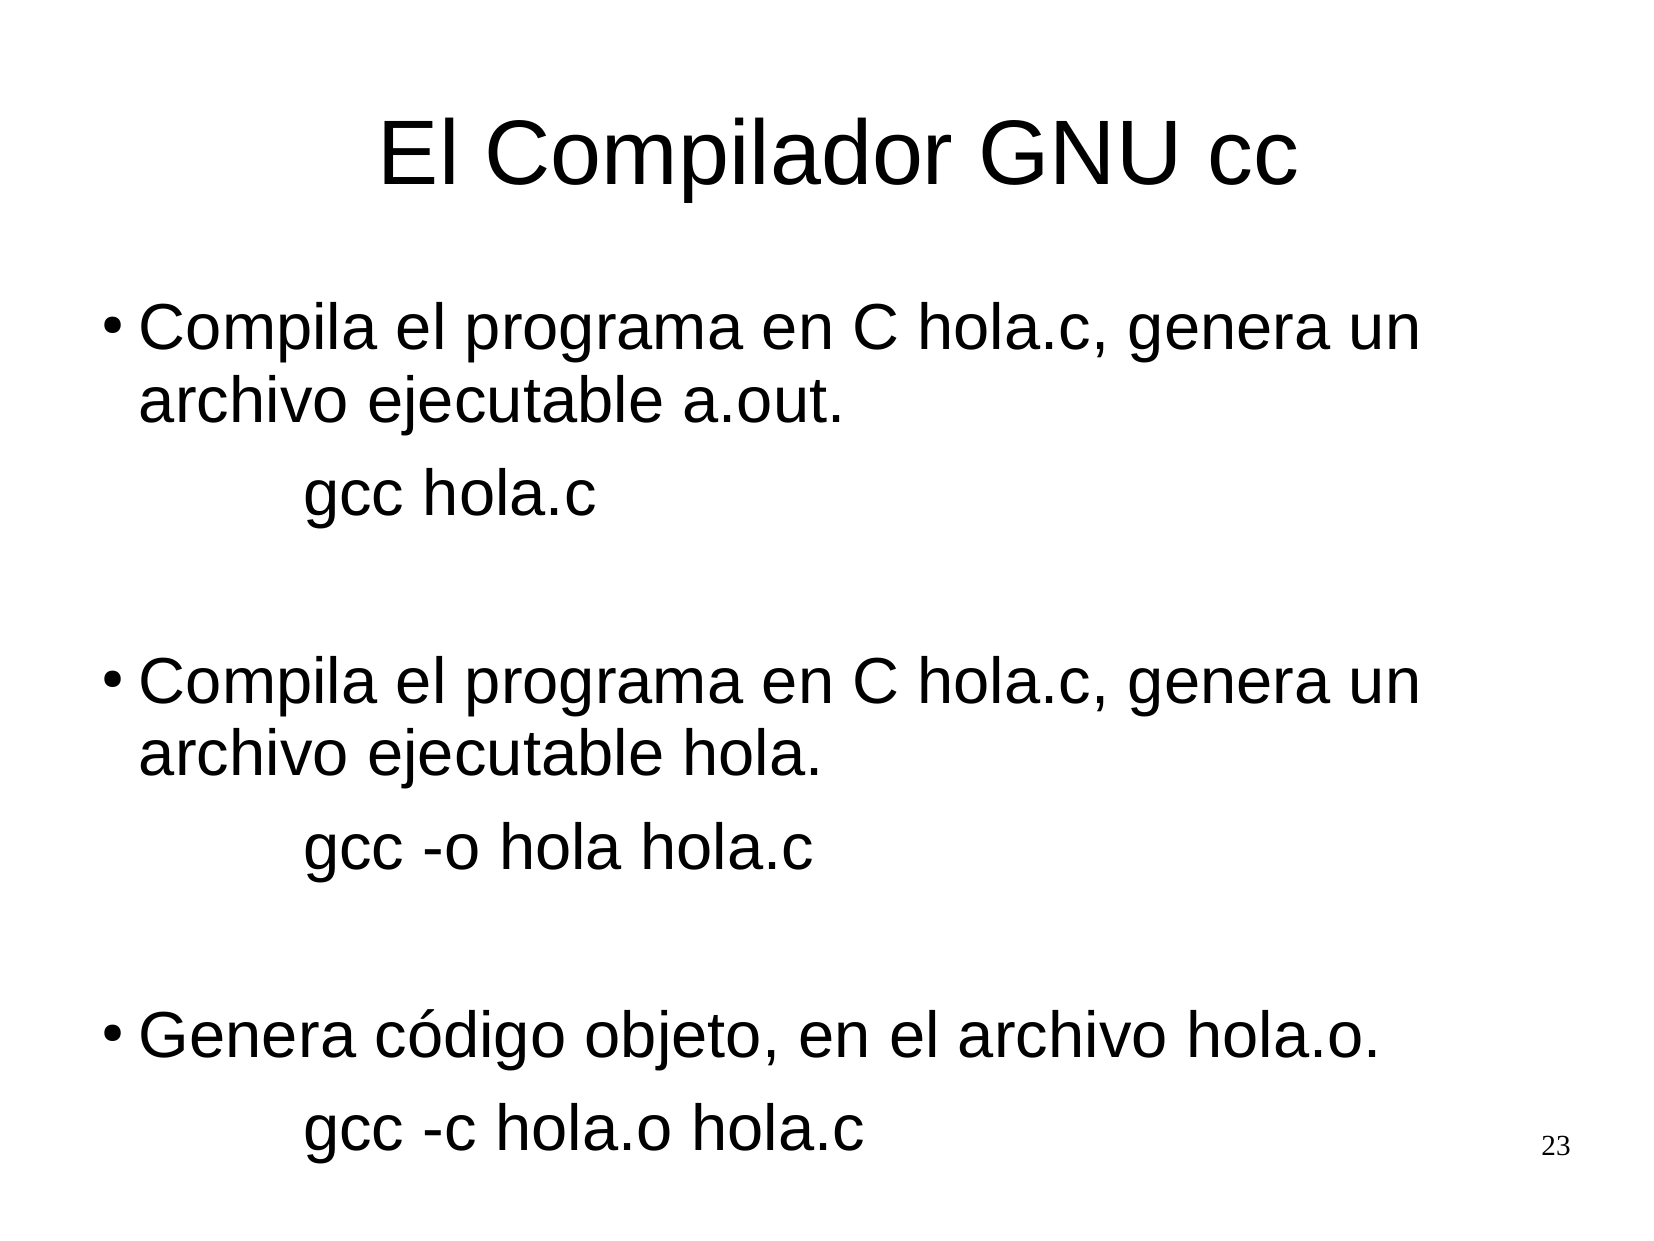

# El Compilador GNU cc
Compila el programa en C hola.c, genera un archivo ejecutable a.out.
 gcc hola.c
Compila el programa en C hola.c, genera un archivo ejecutable hola.
 gcc -o hola hola.c
Genera código objeto, en el archivo hola.o.
 gcc -c hola.o hola.c
23